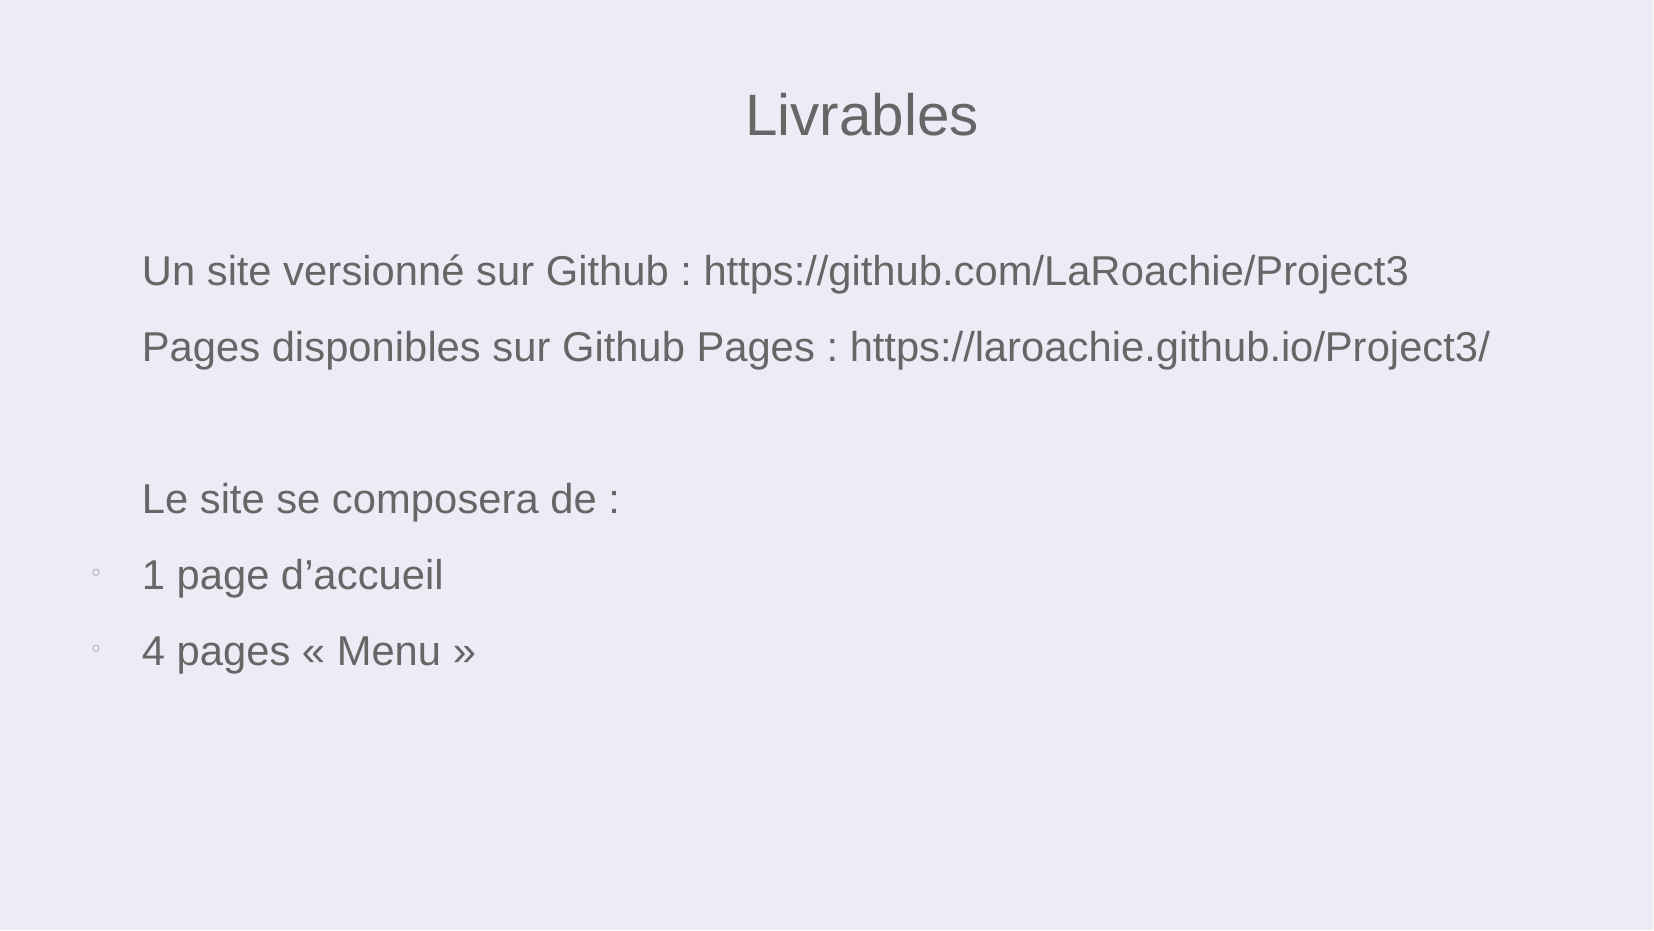

# Livrables
Un site versionné sur Github : https://github.com/LaRoachie/Project3
Pages disponibles sur Github Pages : https://laroachie.github.io/Project3/
Le site se composera de :
1 page d’accueil
4 pages « Menu »